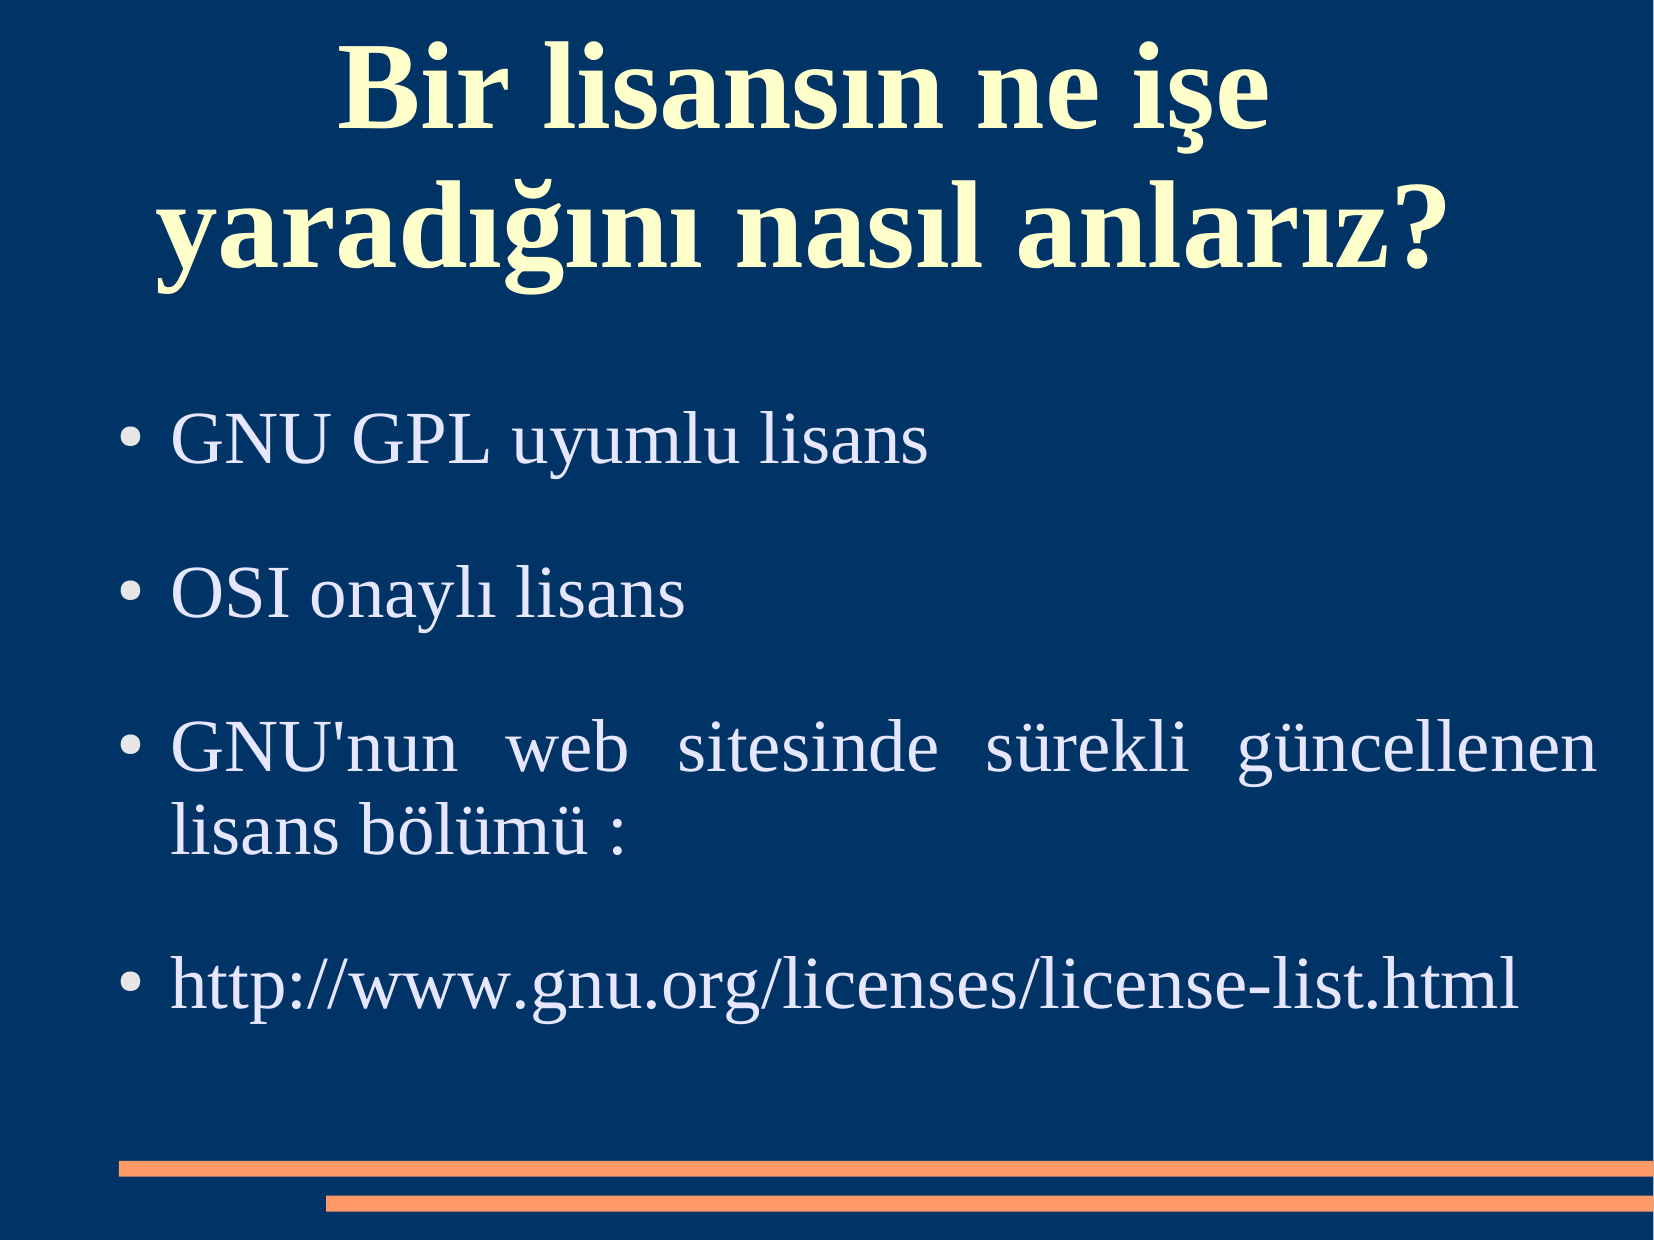

# Bir lisansın ne işe yaradığını nasıl anlarız?
GNU GPL uyumlu lisans
OSI onaylı lisans
GNU'nun web sitesinde sürekli güncellenen lisans bölümü :
http://www.gnu.org/licenses/license-list.html